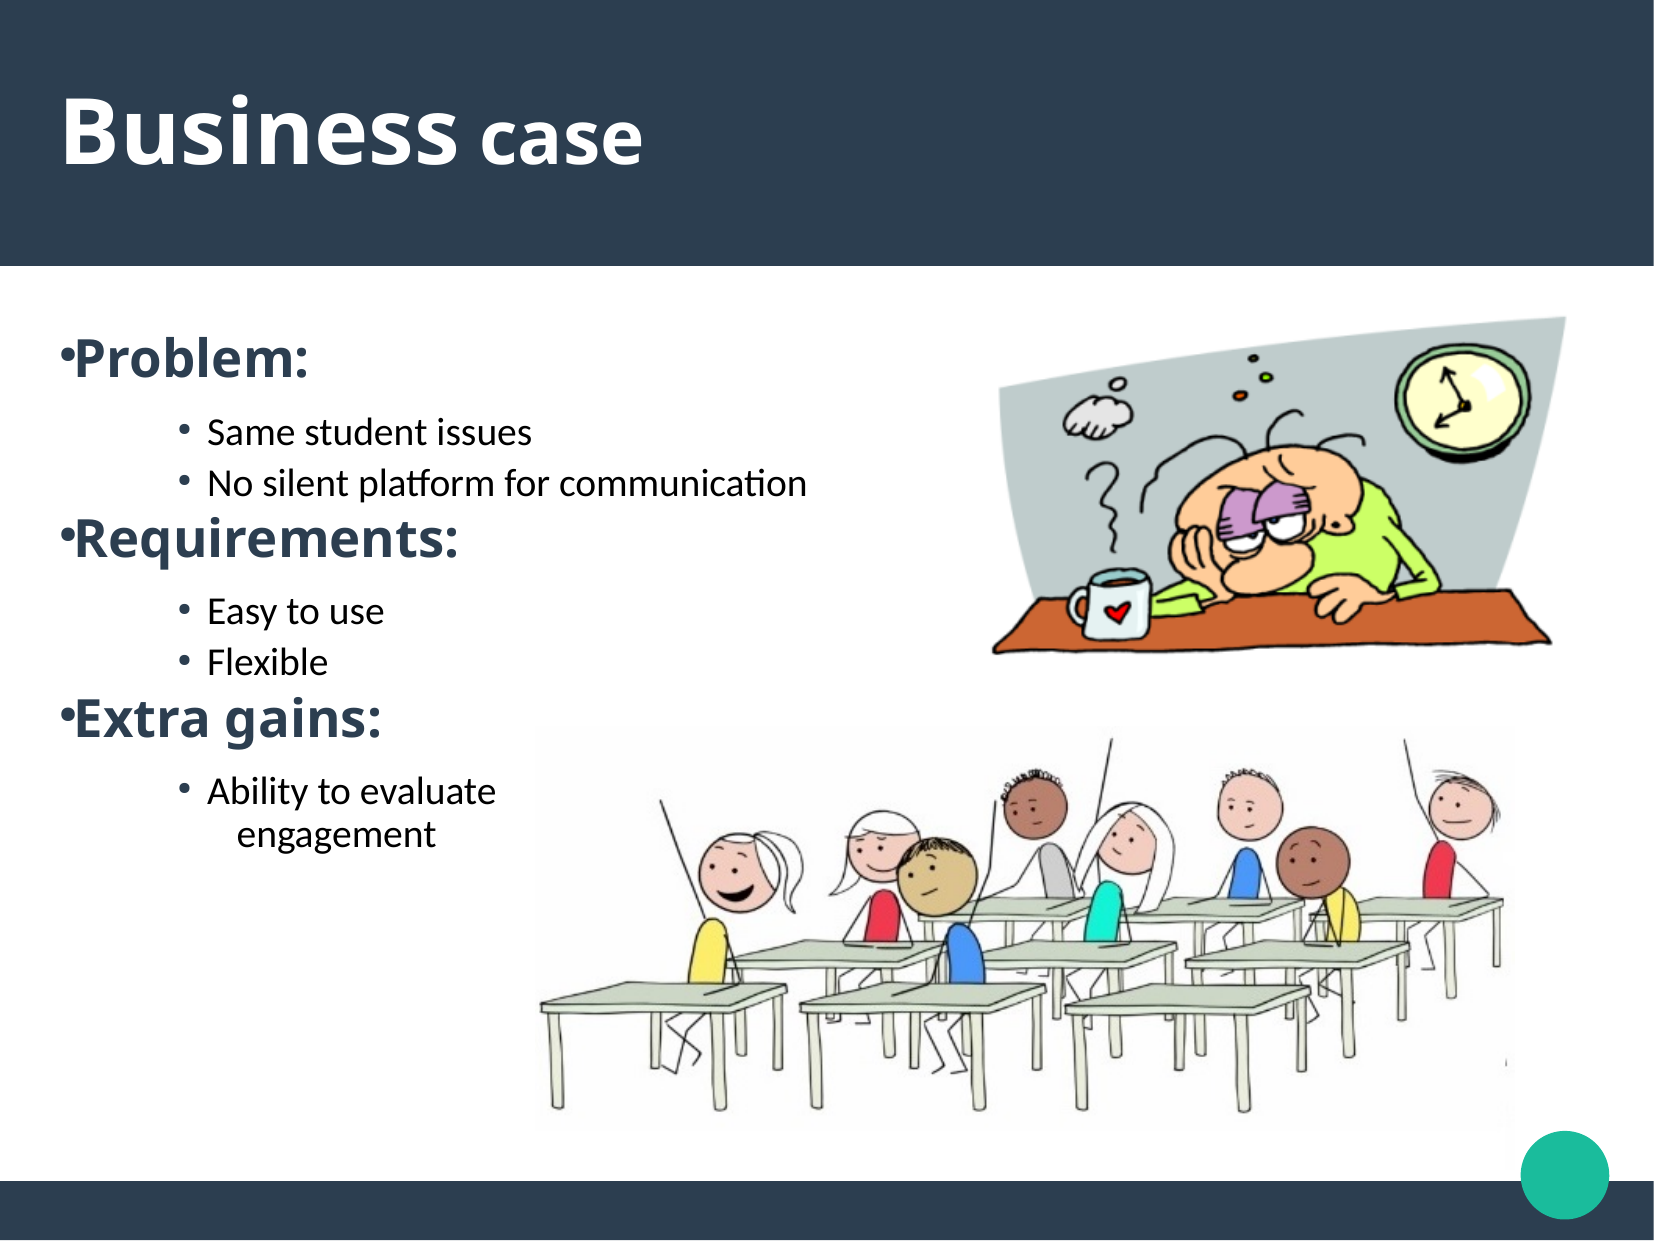

# Business case
Problem:
Same student issues
No silent platform for communication
Requirements:
Easy to use
Flexible
Extra gains:
Ability to evaluate
engagement